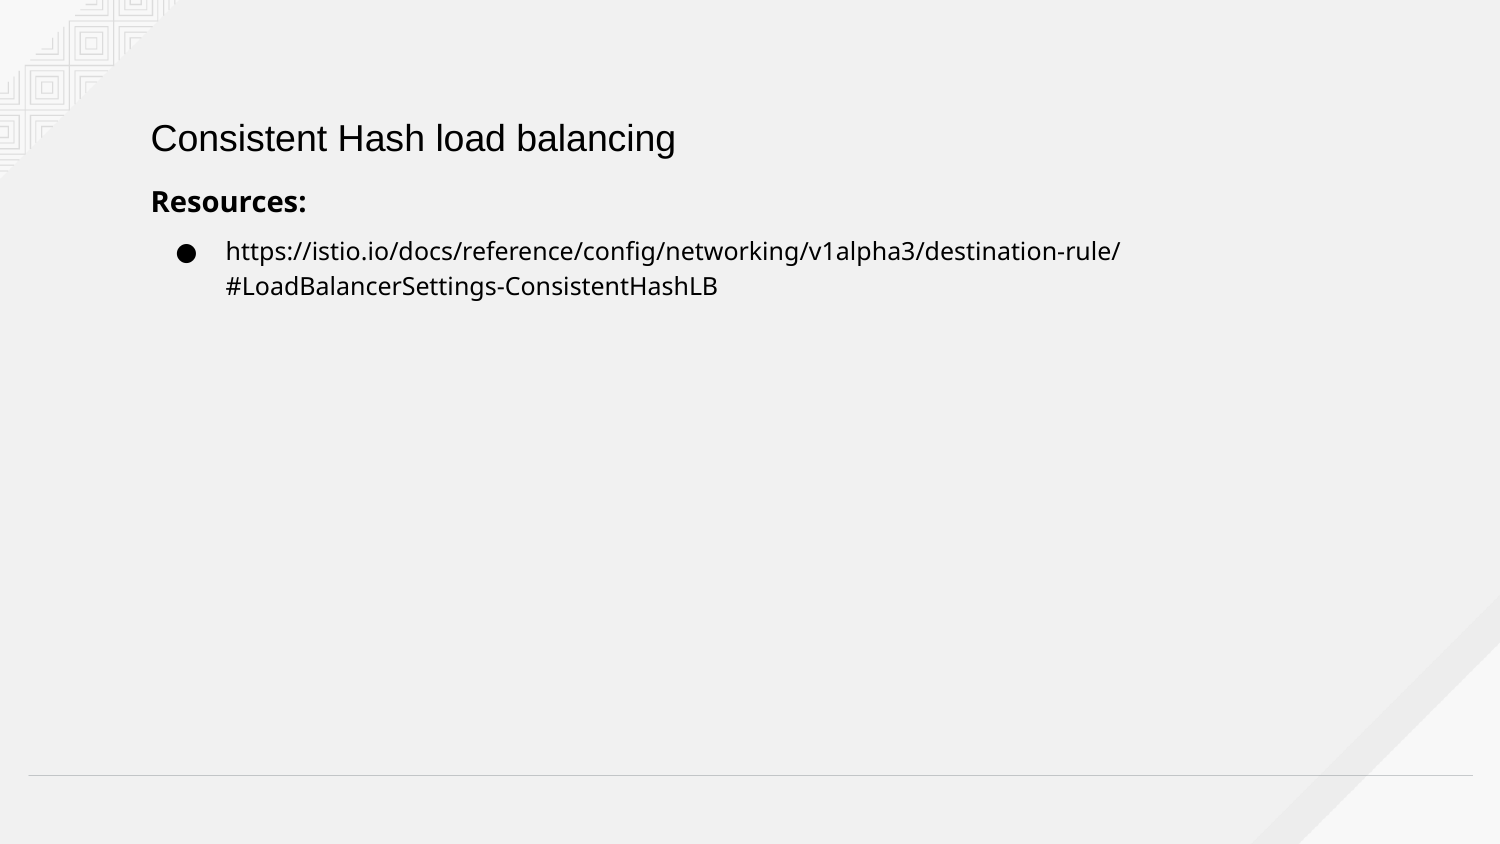

# Consistent Hash load balancing
Resources:
https://istio.io/docs/reference/config/networking/v1alpha3/destination-rule/#LoadBalancerSettings-ConsistentHashLB